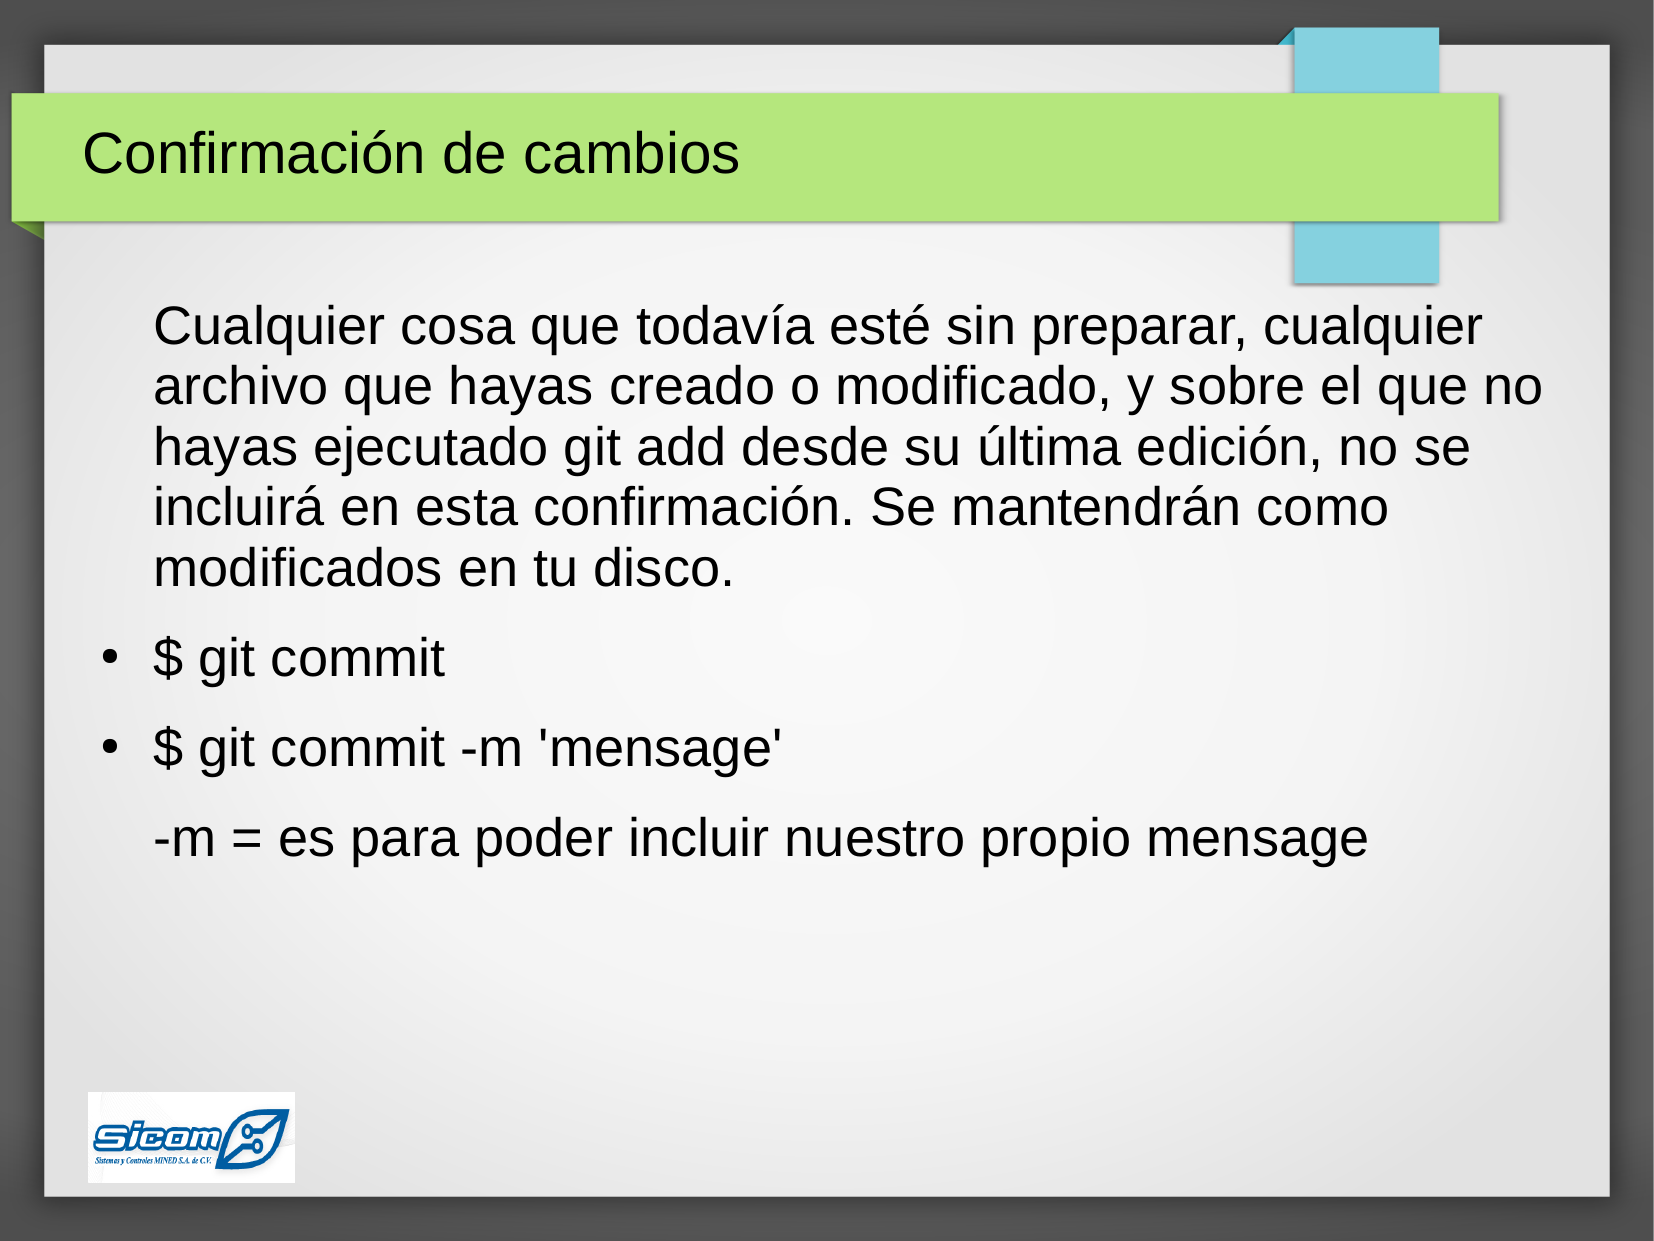

# Confirmación de cambios
Cualquier cosa que todavía esté sin preparar, cualquier archivo que hayas creado o modificado, y sobre el que no hayas ejecutado git add desde su última edición, no se incluirá en esta confirmación. Se mantendrán como modificados en tu disco.
$ git commit
$ git commit -m 'mensage'
-m = es para poder incluir nuestro propio mensage